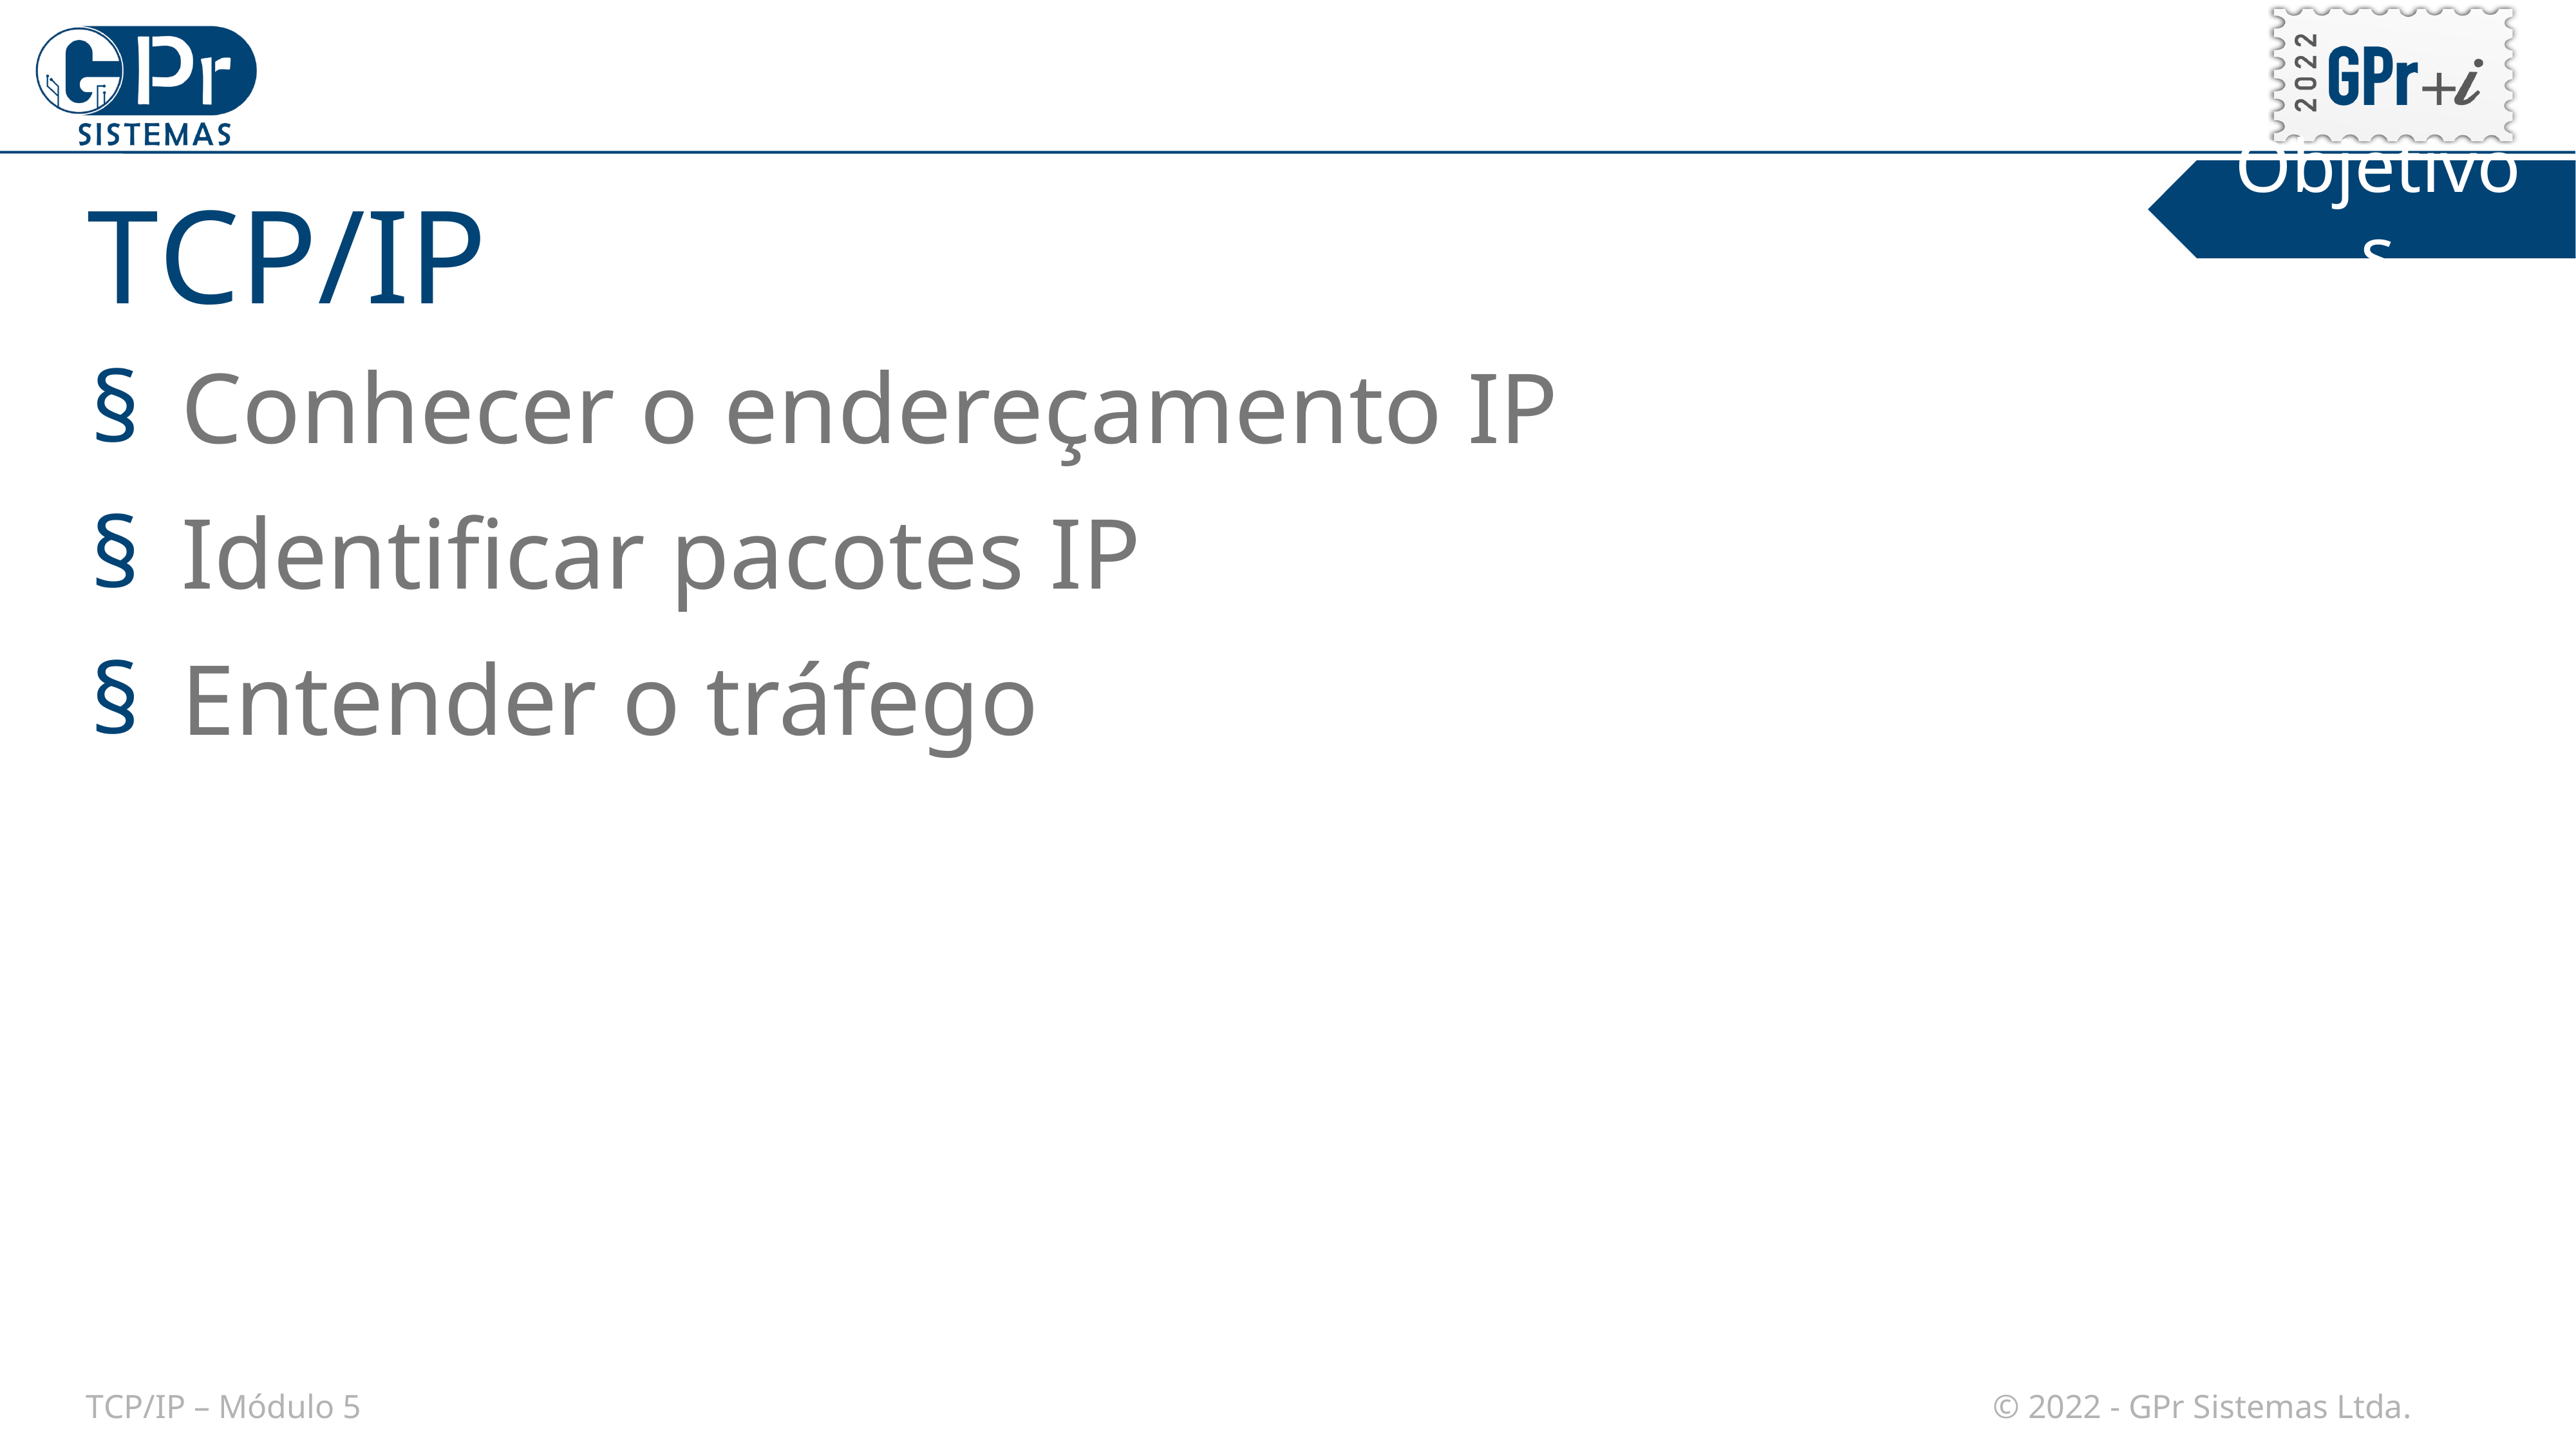

Objetivos
TCP/IP
# Conhecer o endereçamento IP
Identificar pacotes IP
Entender o tráfego